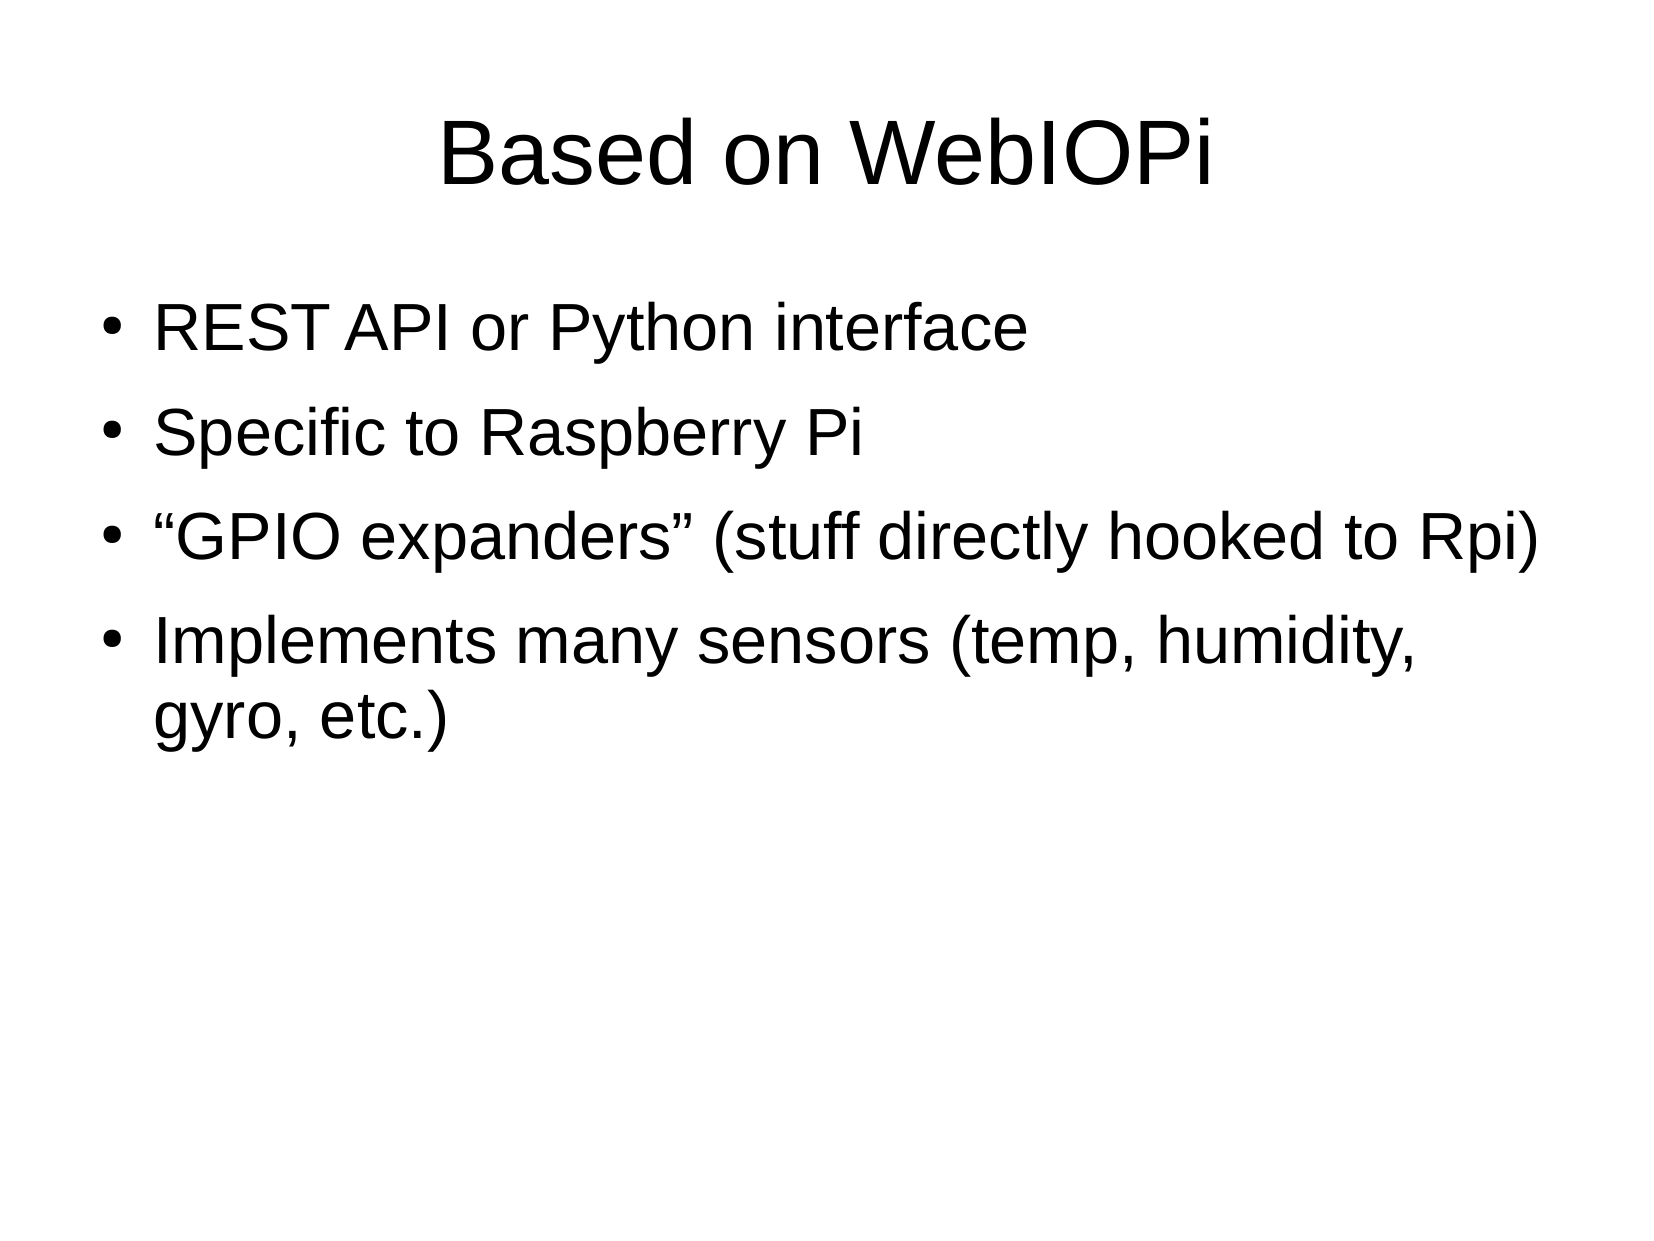

# Based on WebIOPi
REST API or Python interface
Specific to Raspberry Pi
“GPIO expanders” (stuff directly hooked to Rpi)
Implements many sensors (temp, humidity, gyro, etc.)